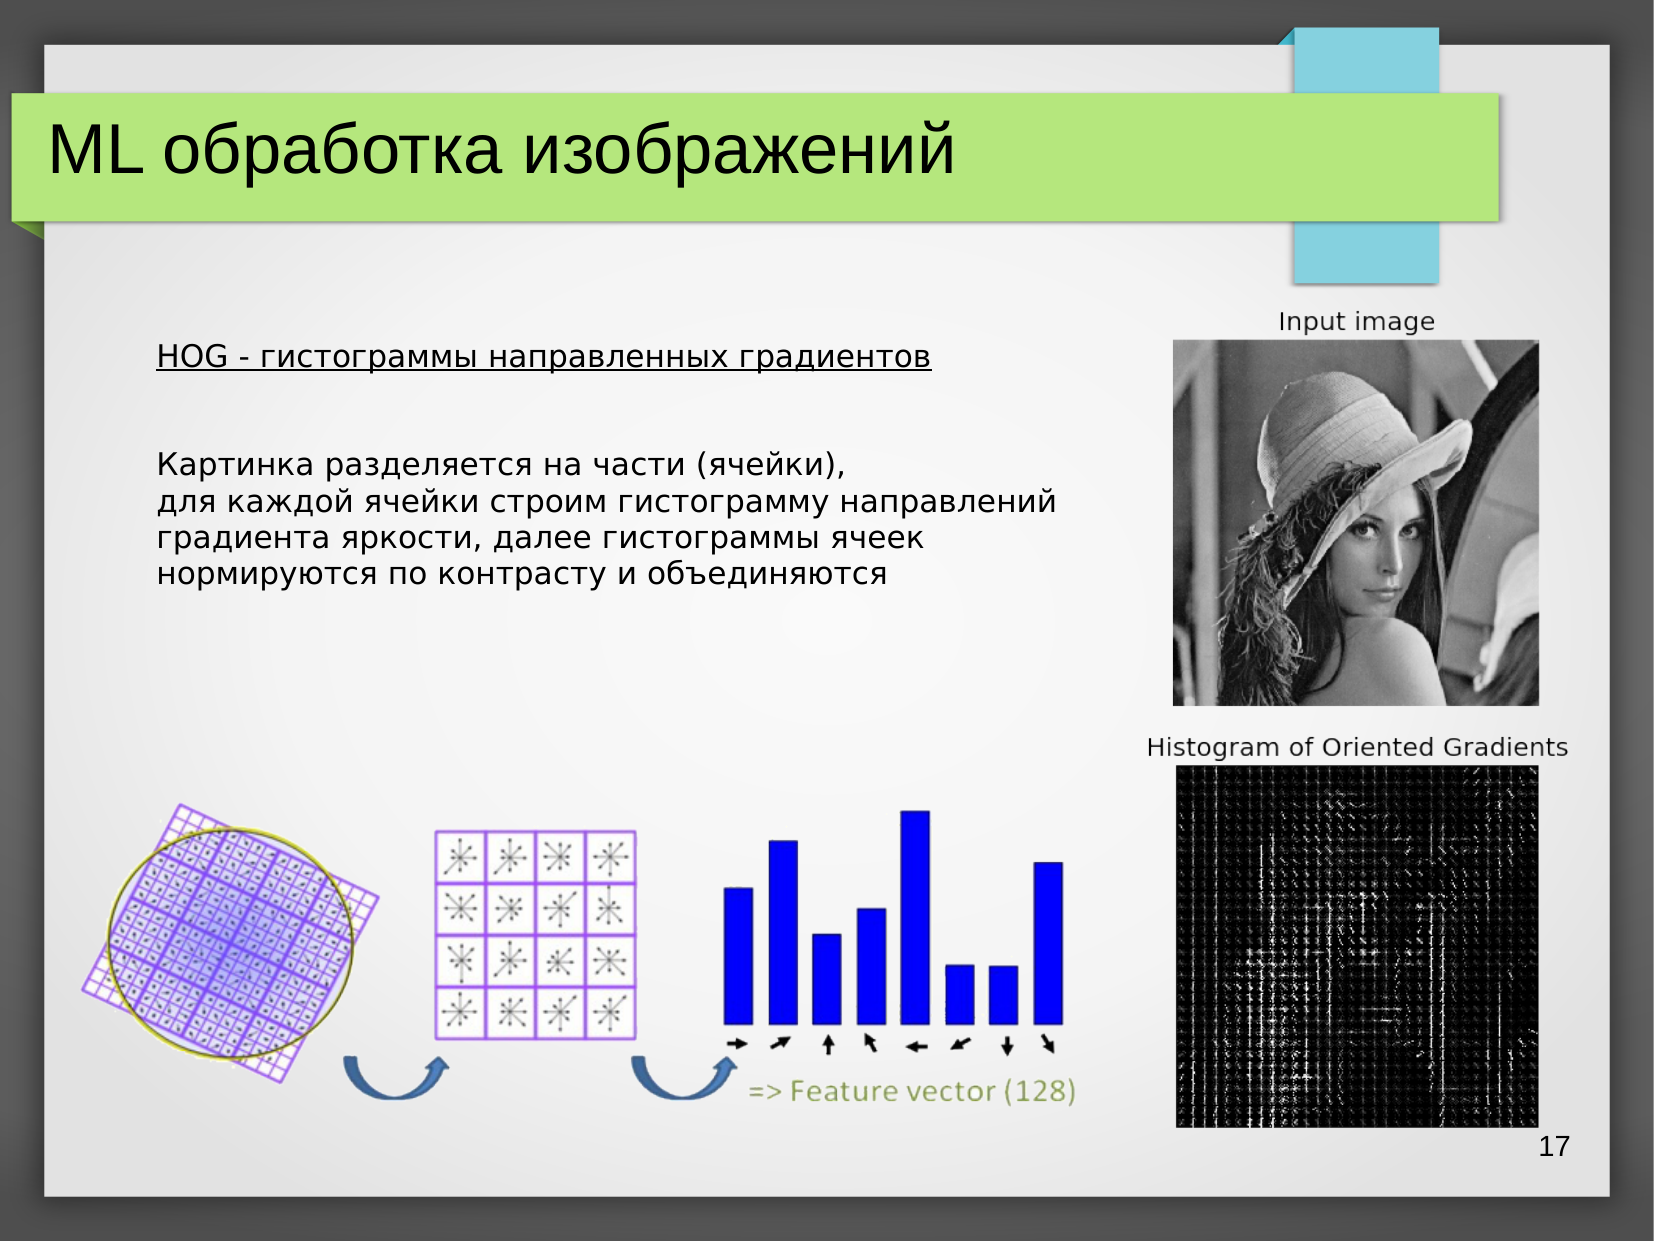

# ML обработка изображений
HOG - гистограммы направленных градиентов
Картинка разделяется на части (ячейки),
для каждой ячейки строим гистограмму направлений градиента яркости, далее гистограммы ячеек нормируются по контрасту и объединяются
17